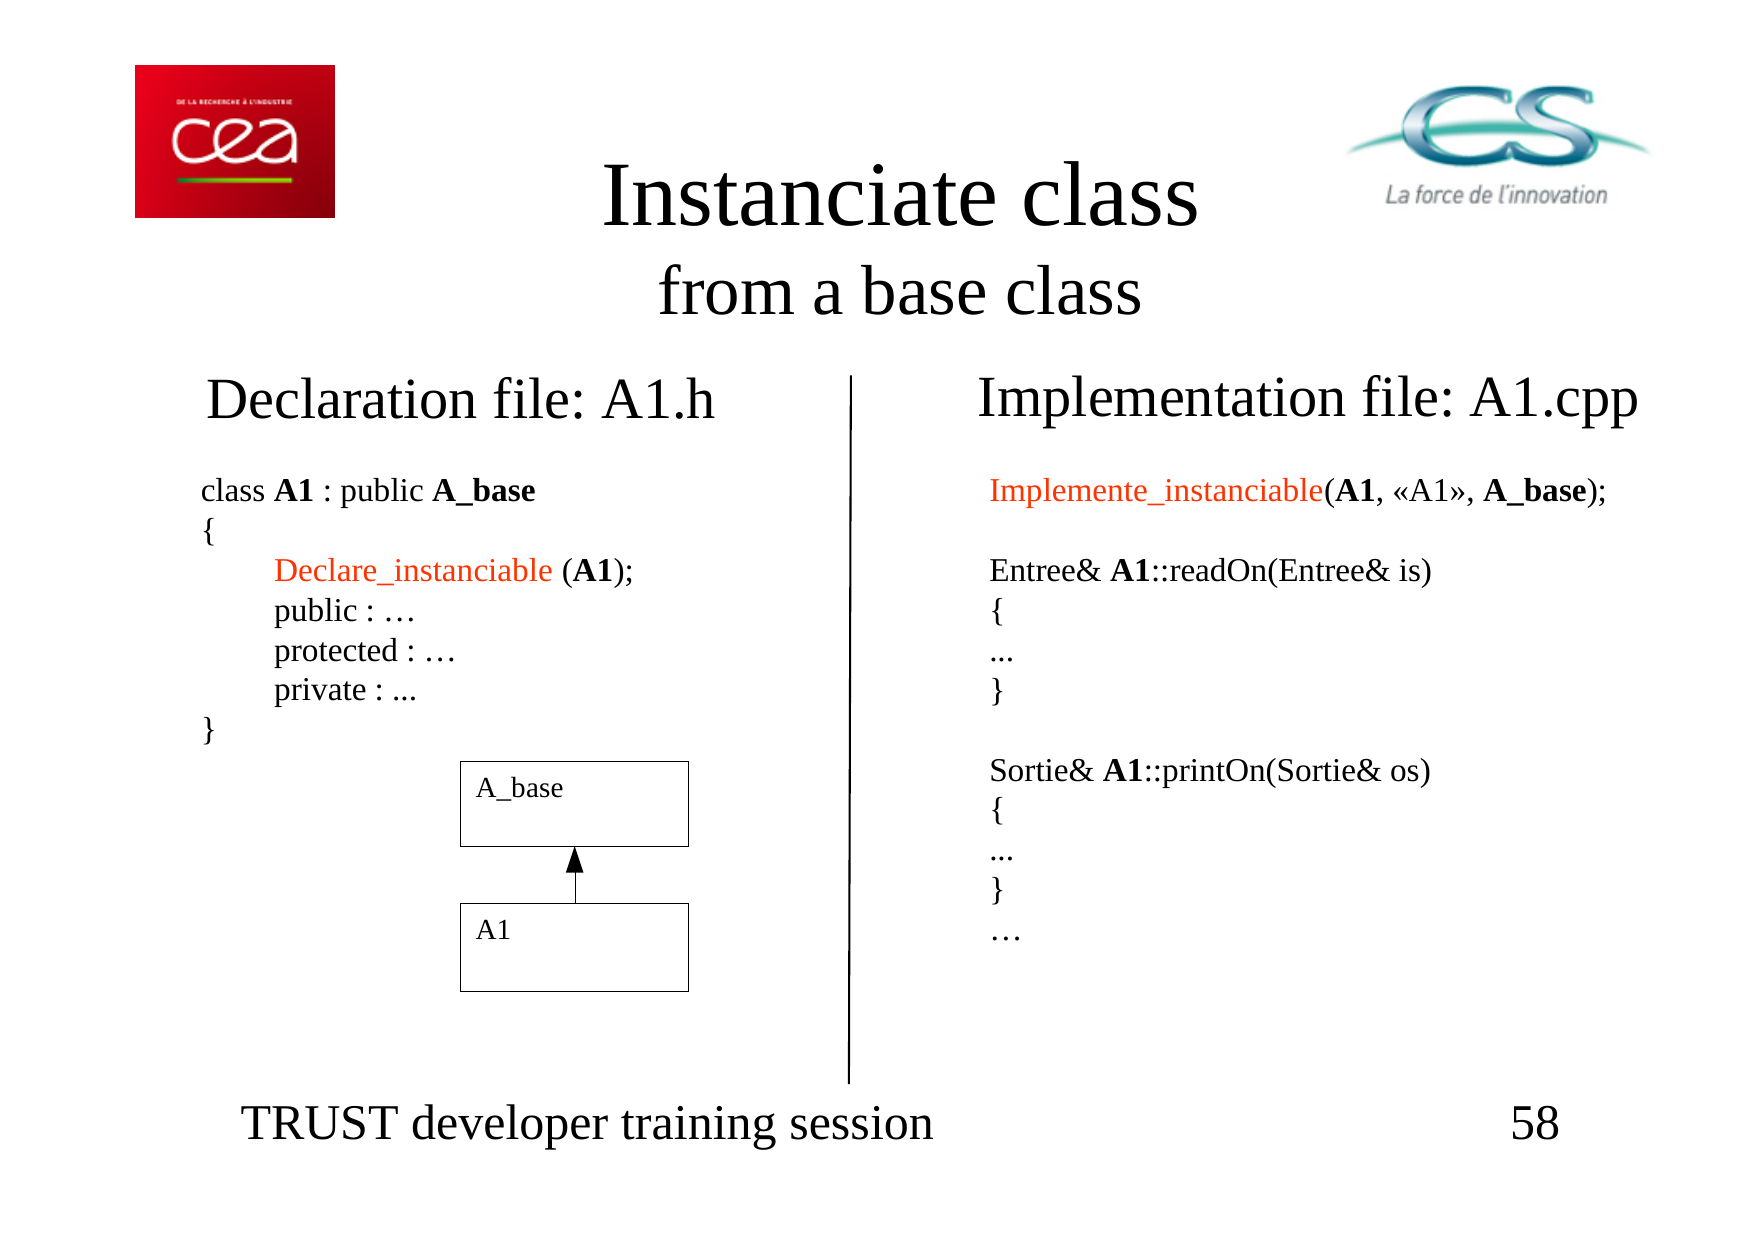

# Instanciate class from a base class
Implementation file: A1.cpp
Declaration file: A1.h
class A1 : public A_base
{
	Declare_instanciable (A1);
	public : …
	protected : …
	private : ...
}
Implemente_instanciable(A1, «A1», A_base);
Entree& A1::readOn(Entree& is)
{
...
}
Sortie& A1::printOn(Sortie& os)
{
...
}
…
A_base
A1
TRUST developer training session
58